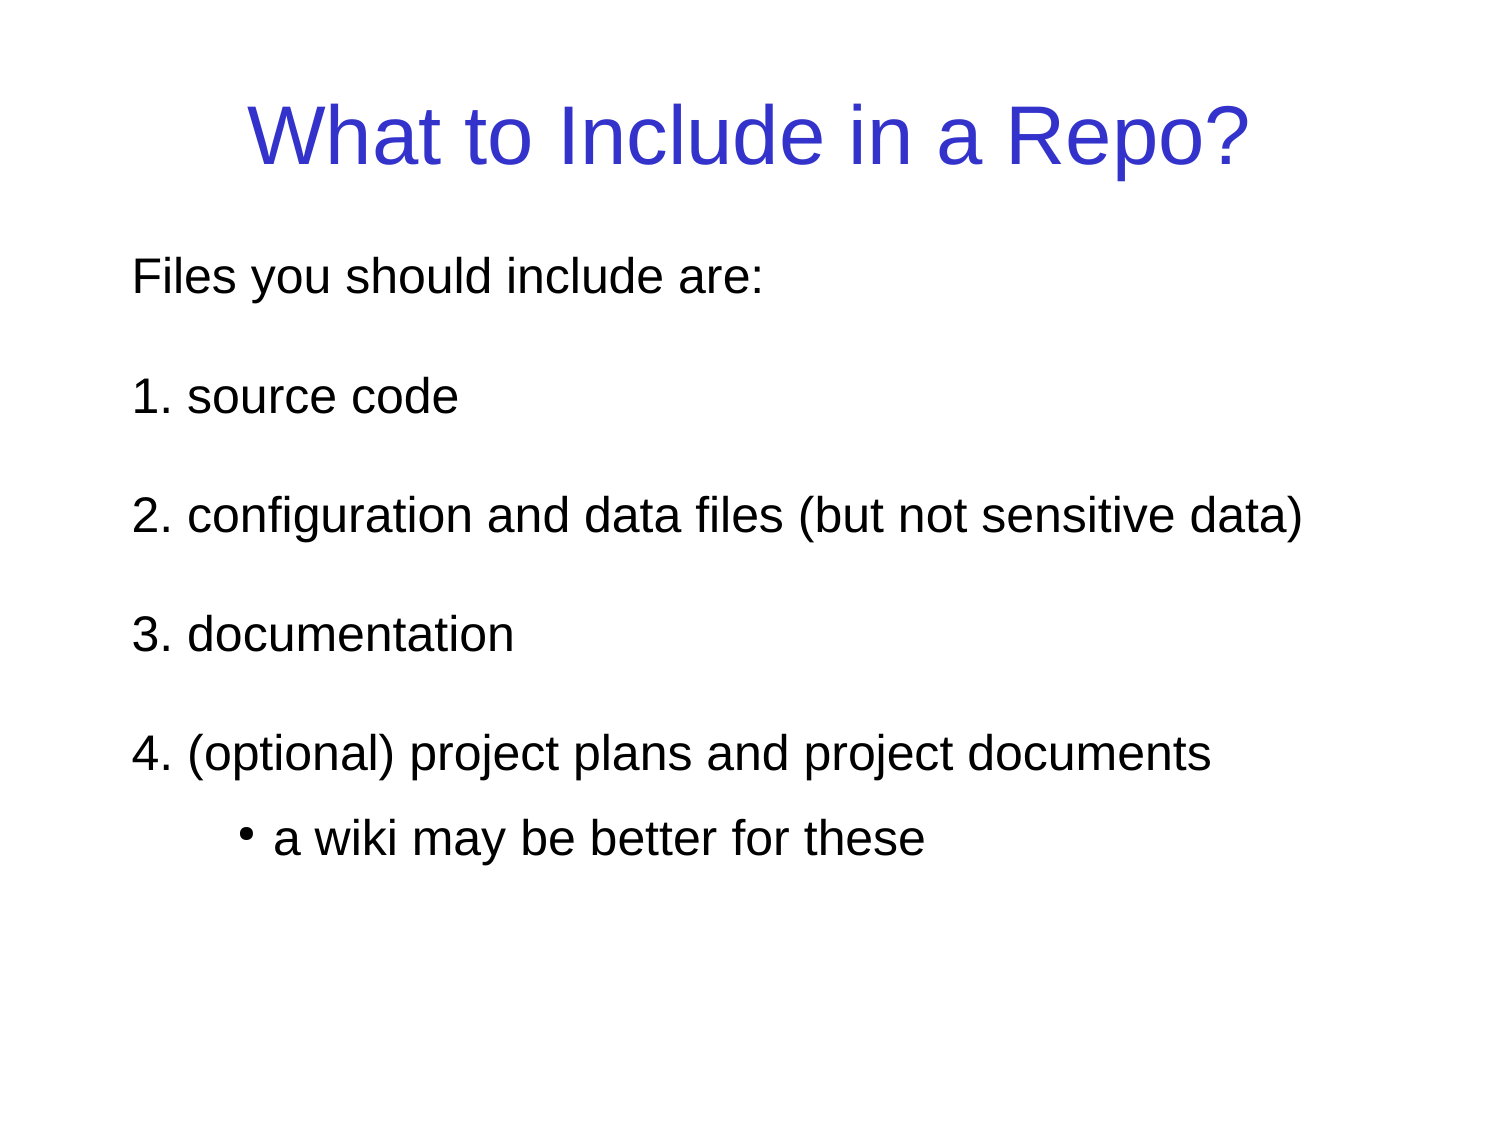

# What to Include in a Repo?
Files you should include are:
1. source code
2. configuration and data files (but not sensitive data)
3. documentation
4. (optional) project plans and project documents
a wiki may be better for these